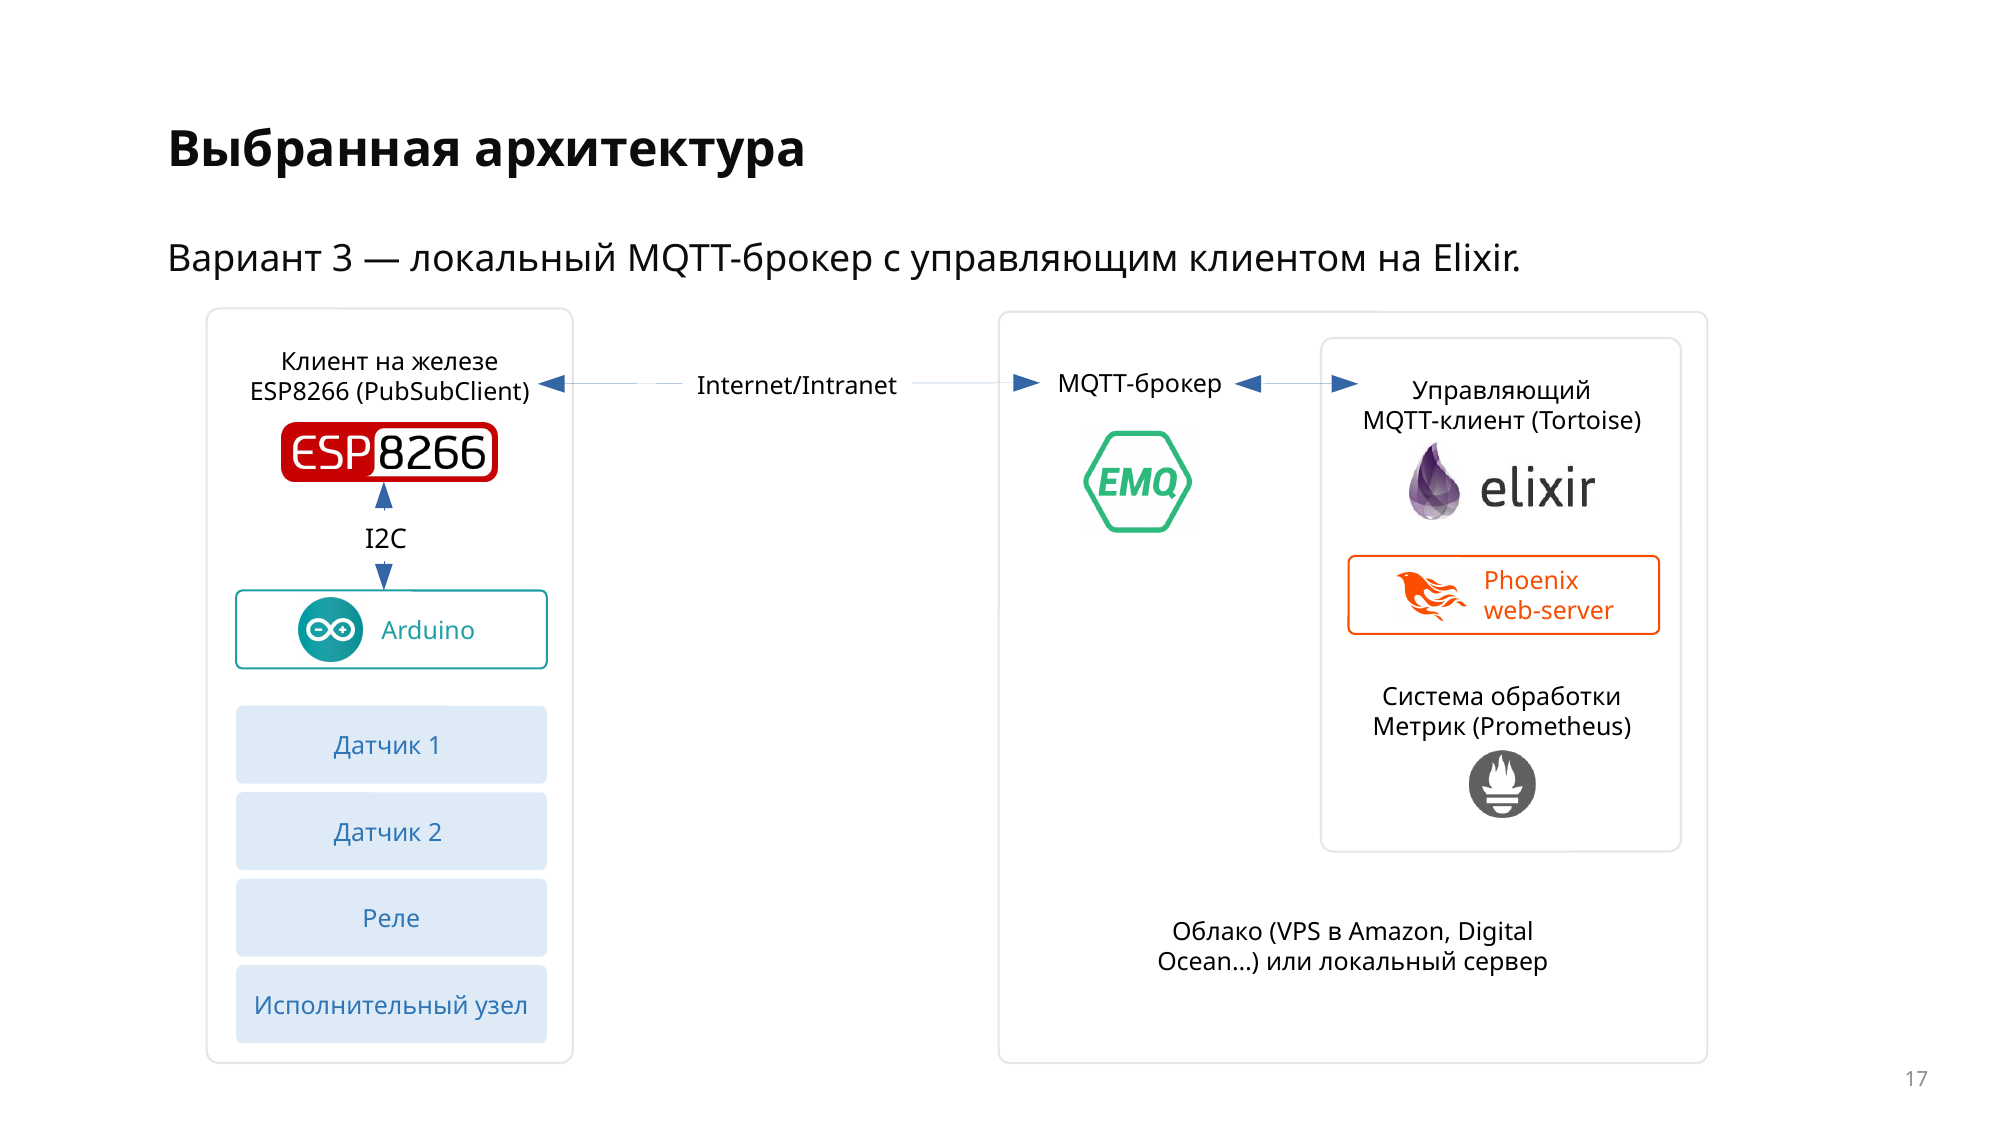

Выбранная архитектура
Вариант 3 — локальный MQTT-брокер с управляющим клиентом на Elixir.
Клиент на железе
ESP8266 (PubSubClient)
MQTT-брокер
Internet/Intranet
Управляющий
MQTT-клиент (Tortoise)
I2C
Phoenix
web-server
Arduino
Система обработки
Метрик (Prometheus)
Датчик 1
Датчик 2
Реле
Облако (VPS в Amazon, Digital Ocean…) или локальный сервер
Исполнительный узел